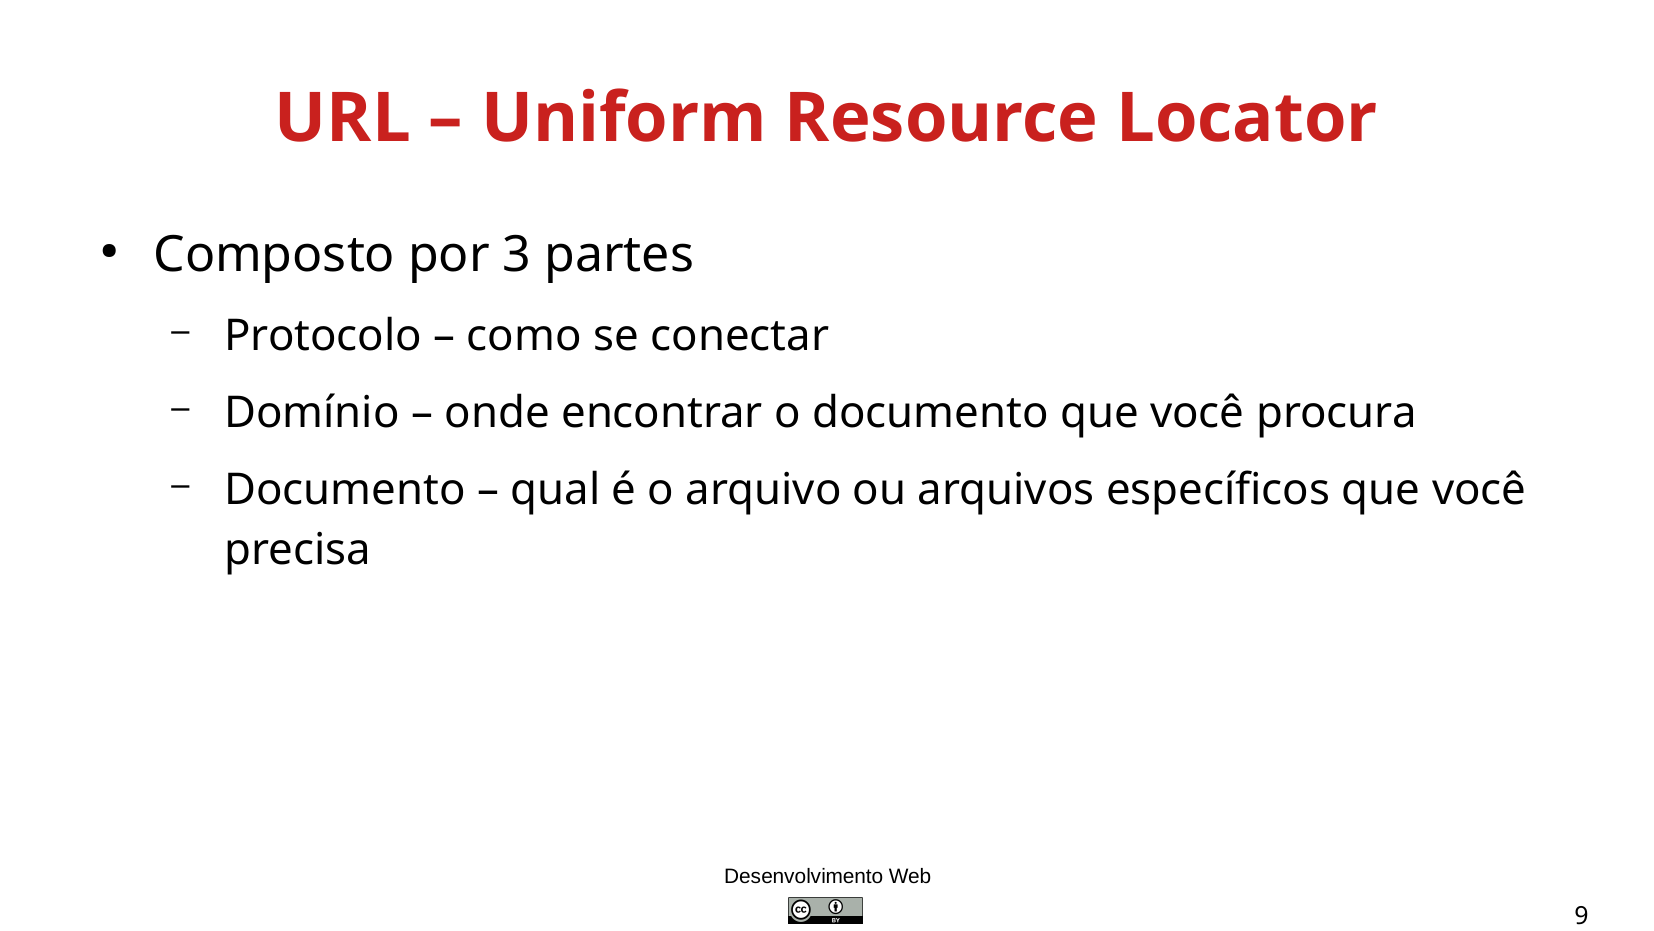

# URL – Uniform Resource Locator
Composto por 3 partes
Protocolo – como se conectar
Domínio – onde encontrar o documento que você procura
Documento – qual é o arquivo ou arquivos específicos que você precisa
Desenvolvimento Web
9